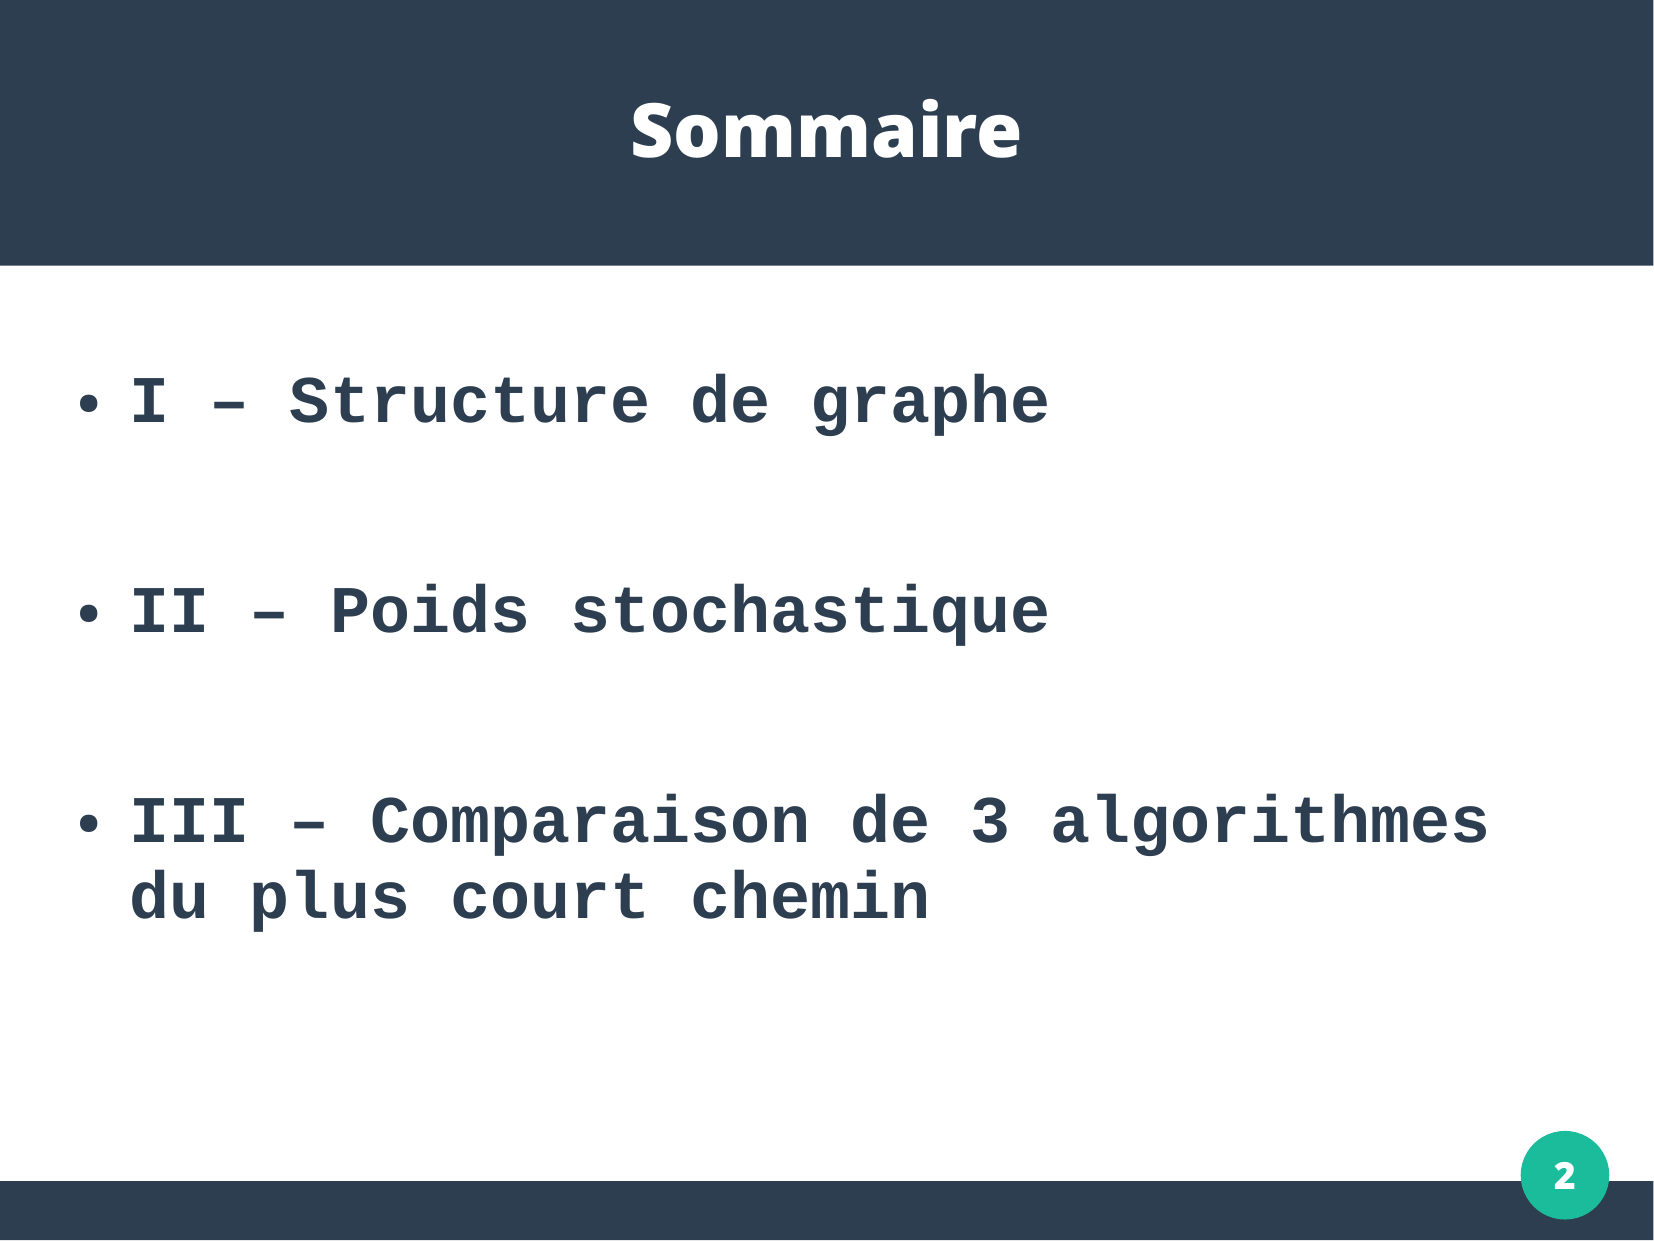

# Sommaire
I – Structure de graphe
II – Poids stochastique
III – Comparaison de 3 algorithmes du plus court chemin
2